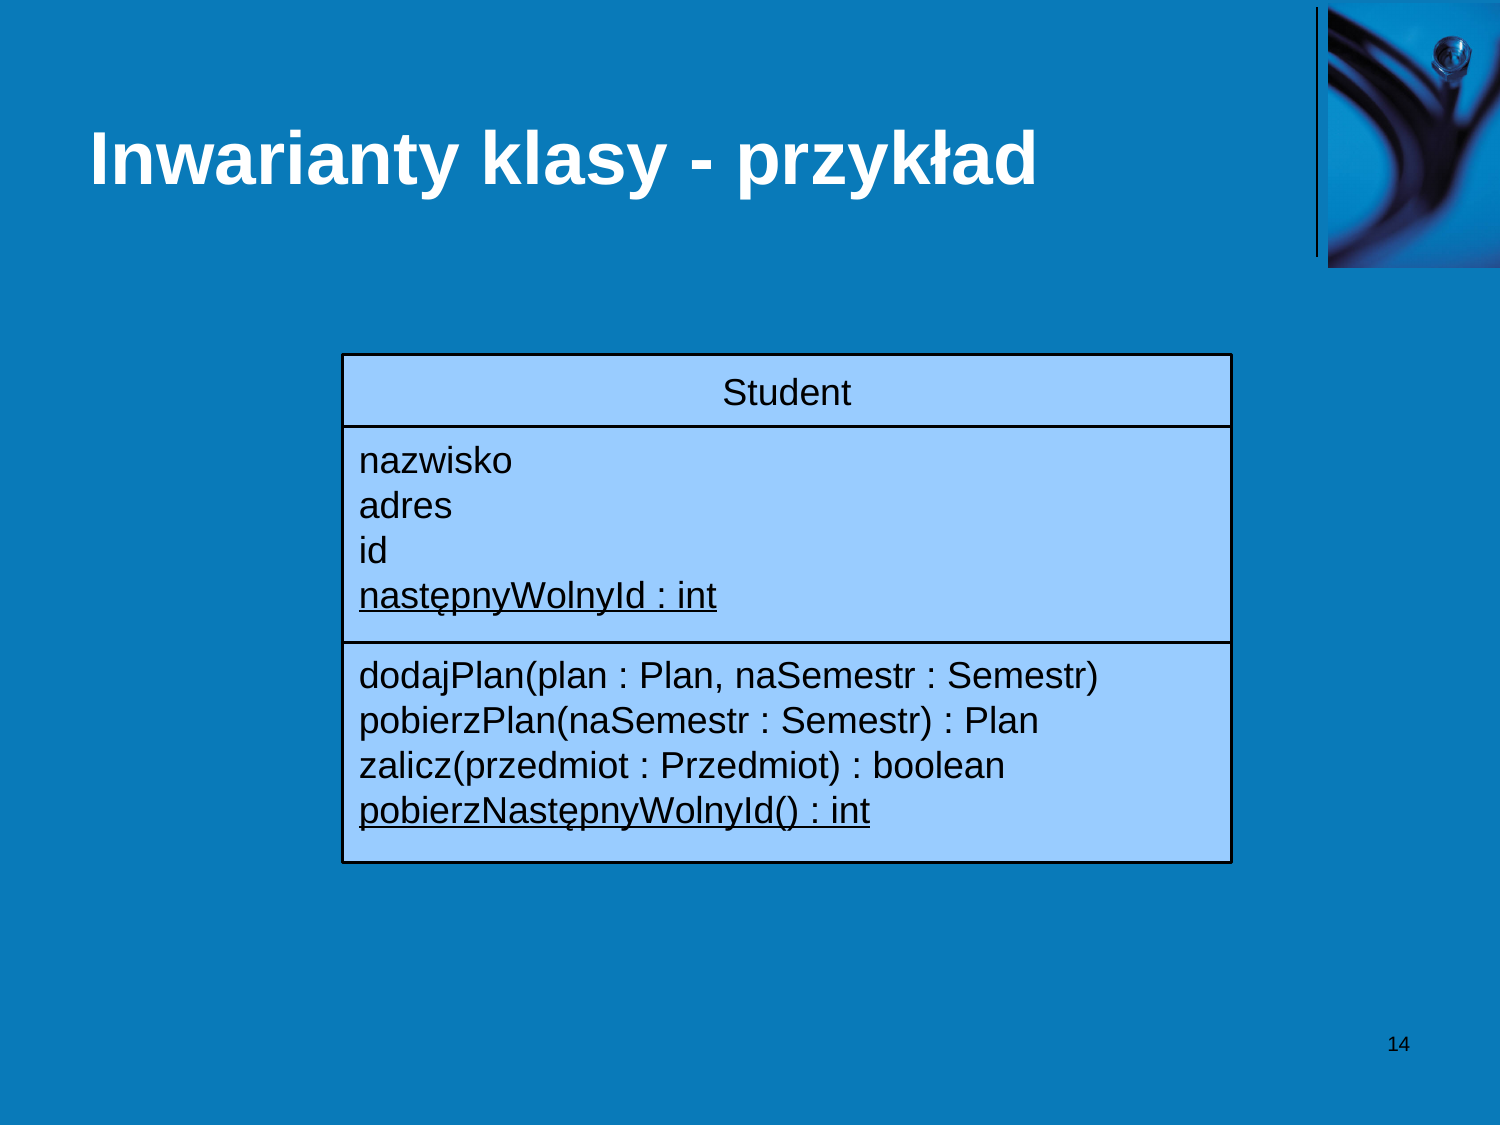

# Inwarianty klasy - przykład
Student
nazwisko
adres
id
następnyWolnyId : int
dodajPlan(plan : Plan, naSemestr : Semestr)
pobierzPlan(naSemestr : Semestr) : Plan
zalicz(przedmiot : Przedmiot) : boolean
pobierzNastępnyWolnyId() : int
14